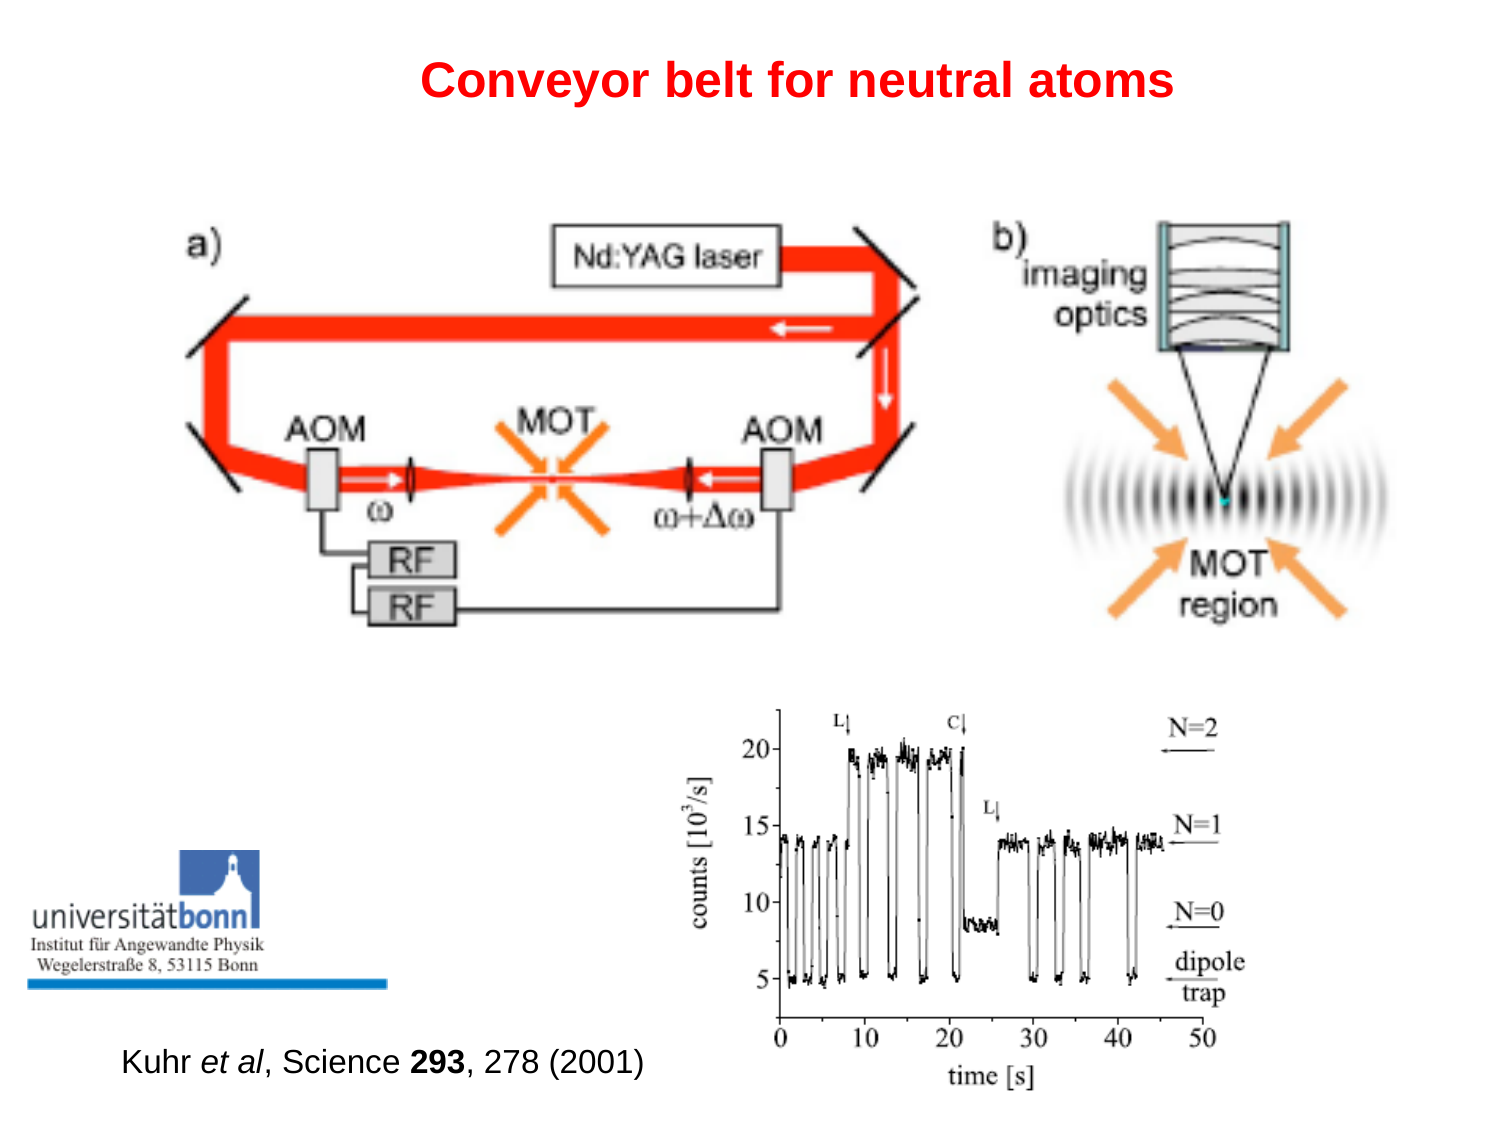

Conveyor belt for neutral atoms
Kuhr et al, Science 293, 278 (2001)